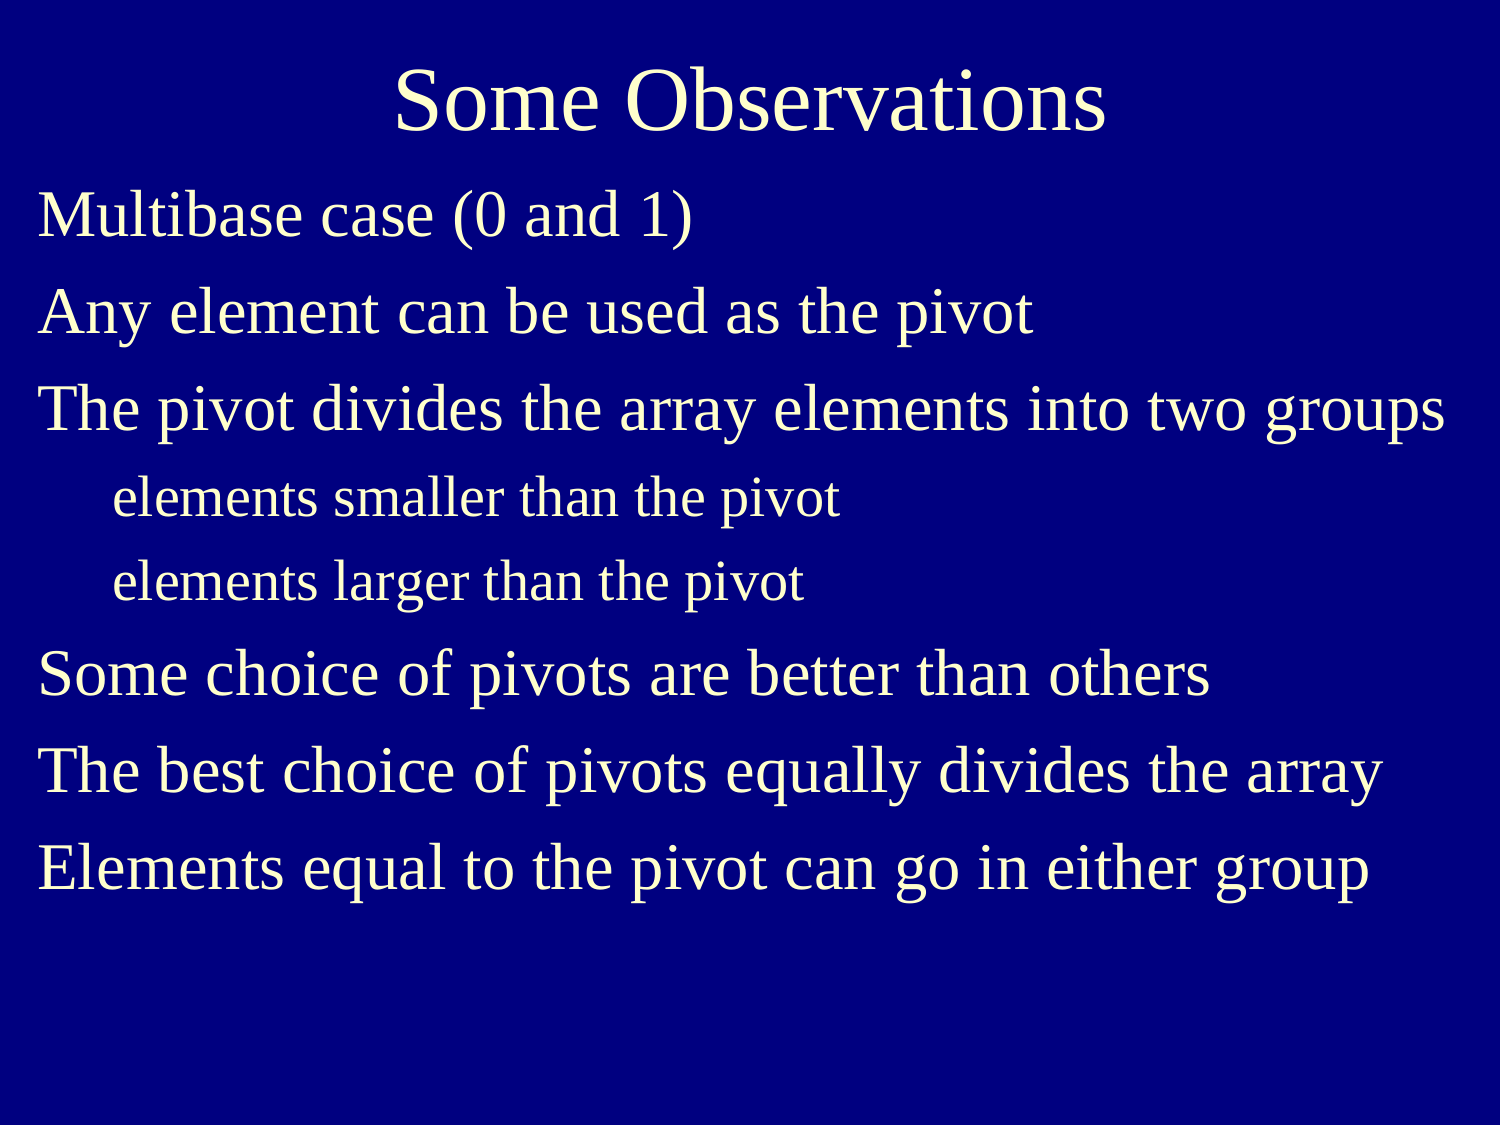

# Some Observations
Multibase case (0 and 1)
Any element can be used as the pivot
The pivot divides the array elements into two groups
elements smaller than the pivot
elements larger than the pivot
Some choice of pivots are better than others
The best choice of pivots equally divides the array
Elements equal to the pivot can go in either group